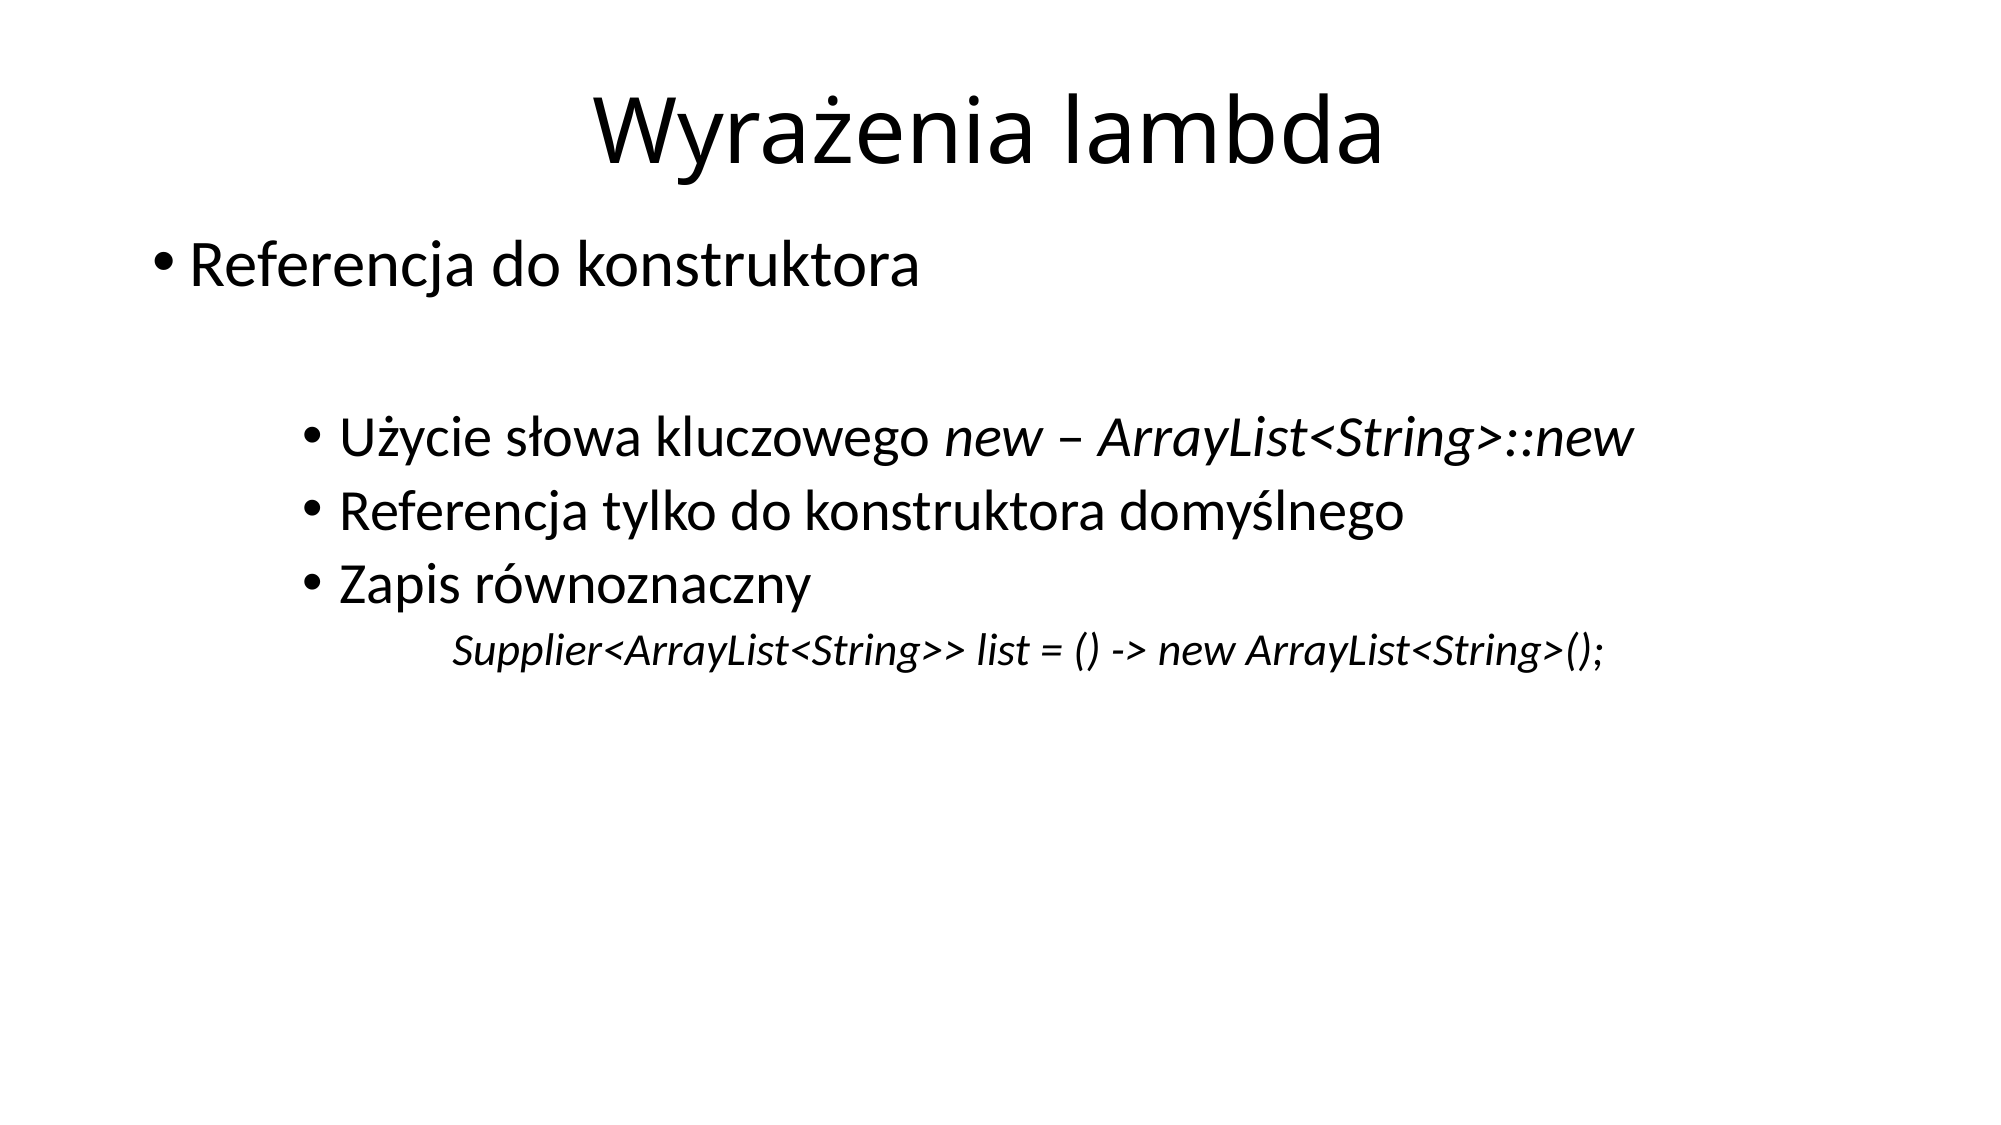

# Wyrażenia lambda
Referencja do konstruktora
Użycie słowa kluczowego new – ArrayList<String>::new
Referencja tylko do konstruktora domyślnego
Zapis równoznaczny
Supplier<ArrayList<String>> list = () -> new ArrayList<String>();